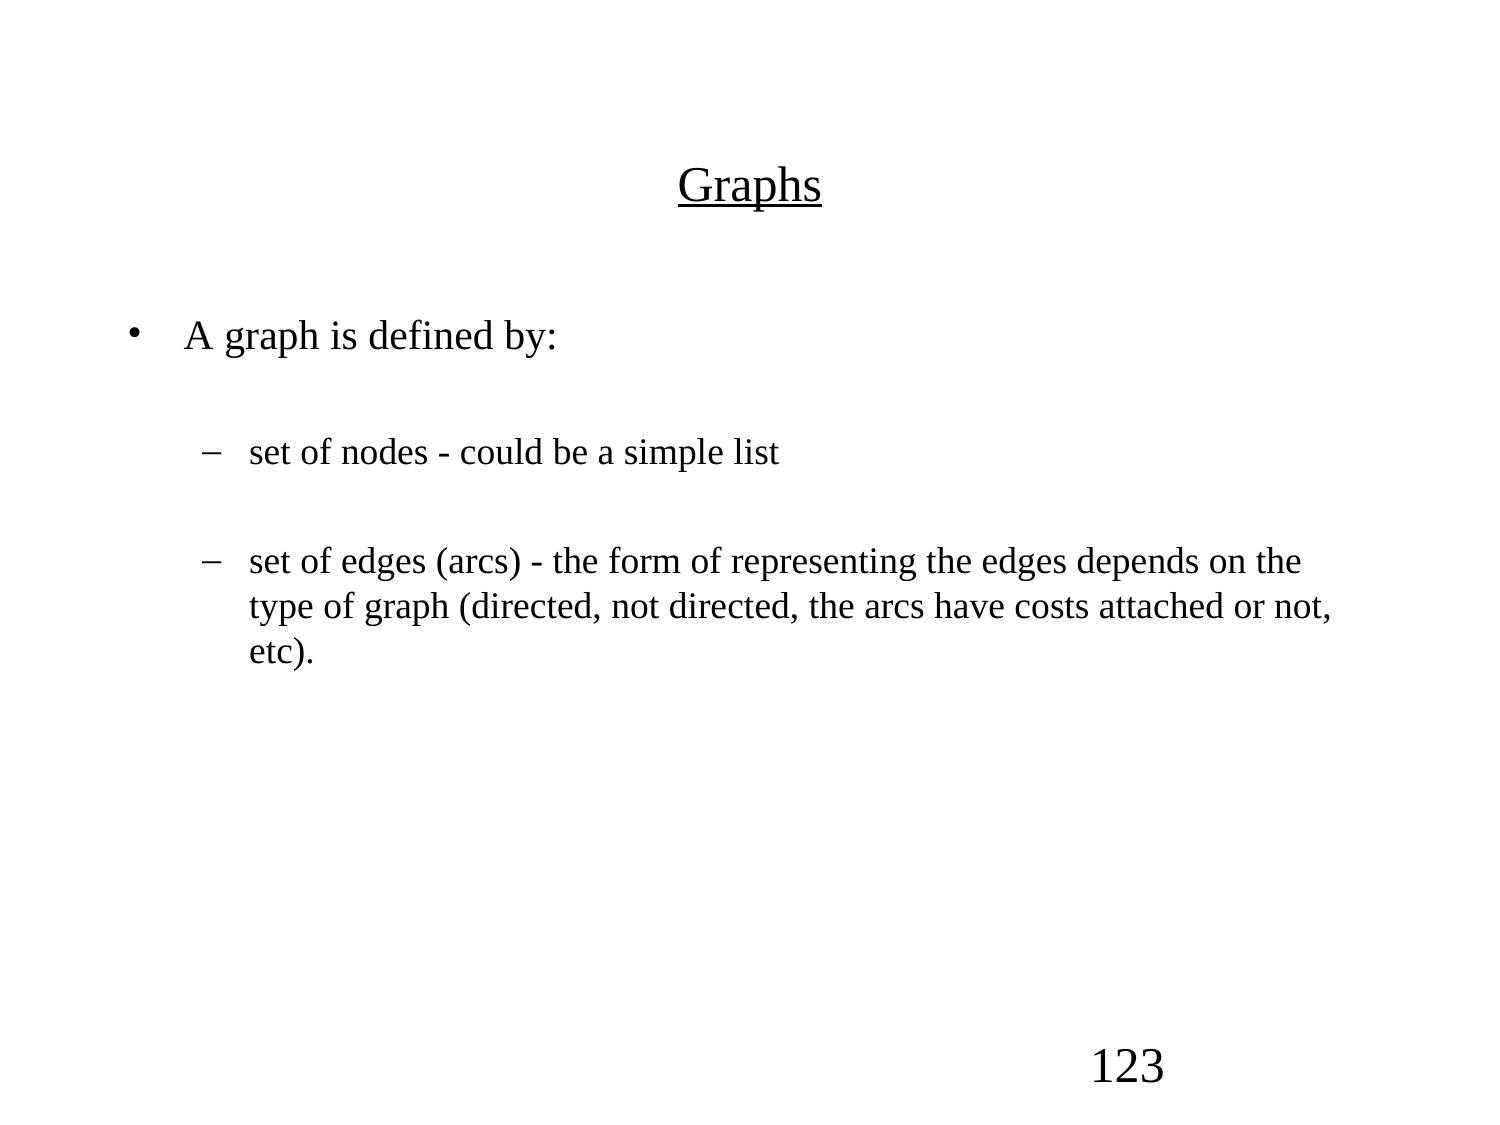

# Graphs
A graph is defined by:
set of nodes - could be a simple list
set of edges (arcs) - the form of representing the edges depends on the type of graph (directed, not directed, the arcs have costs attached or not, etc).
123